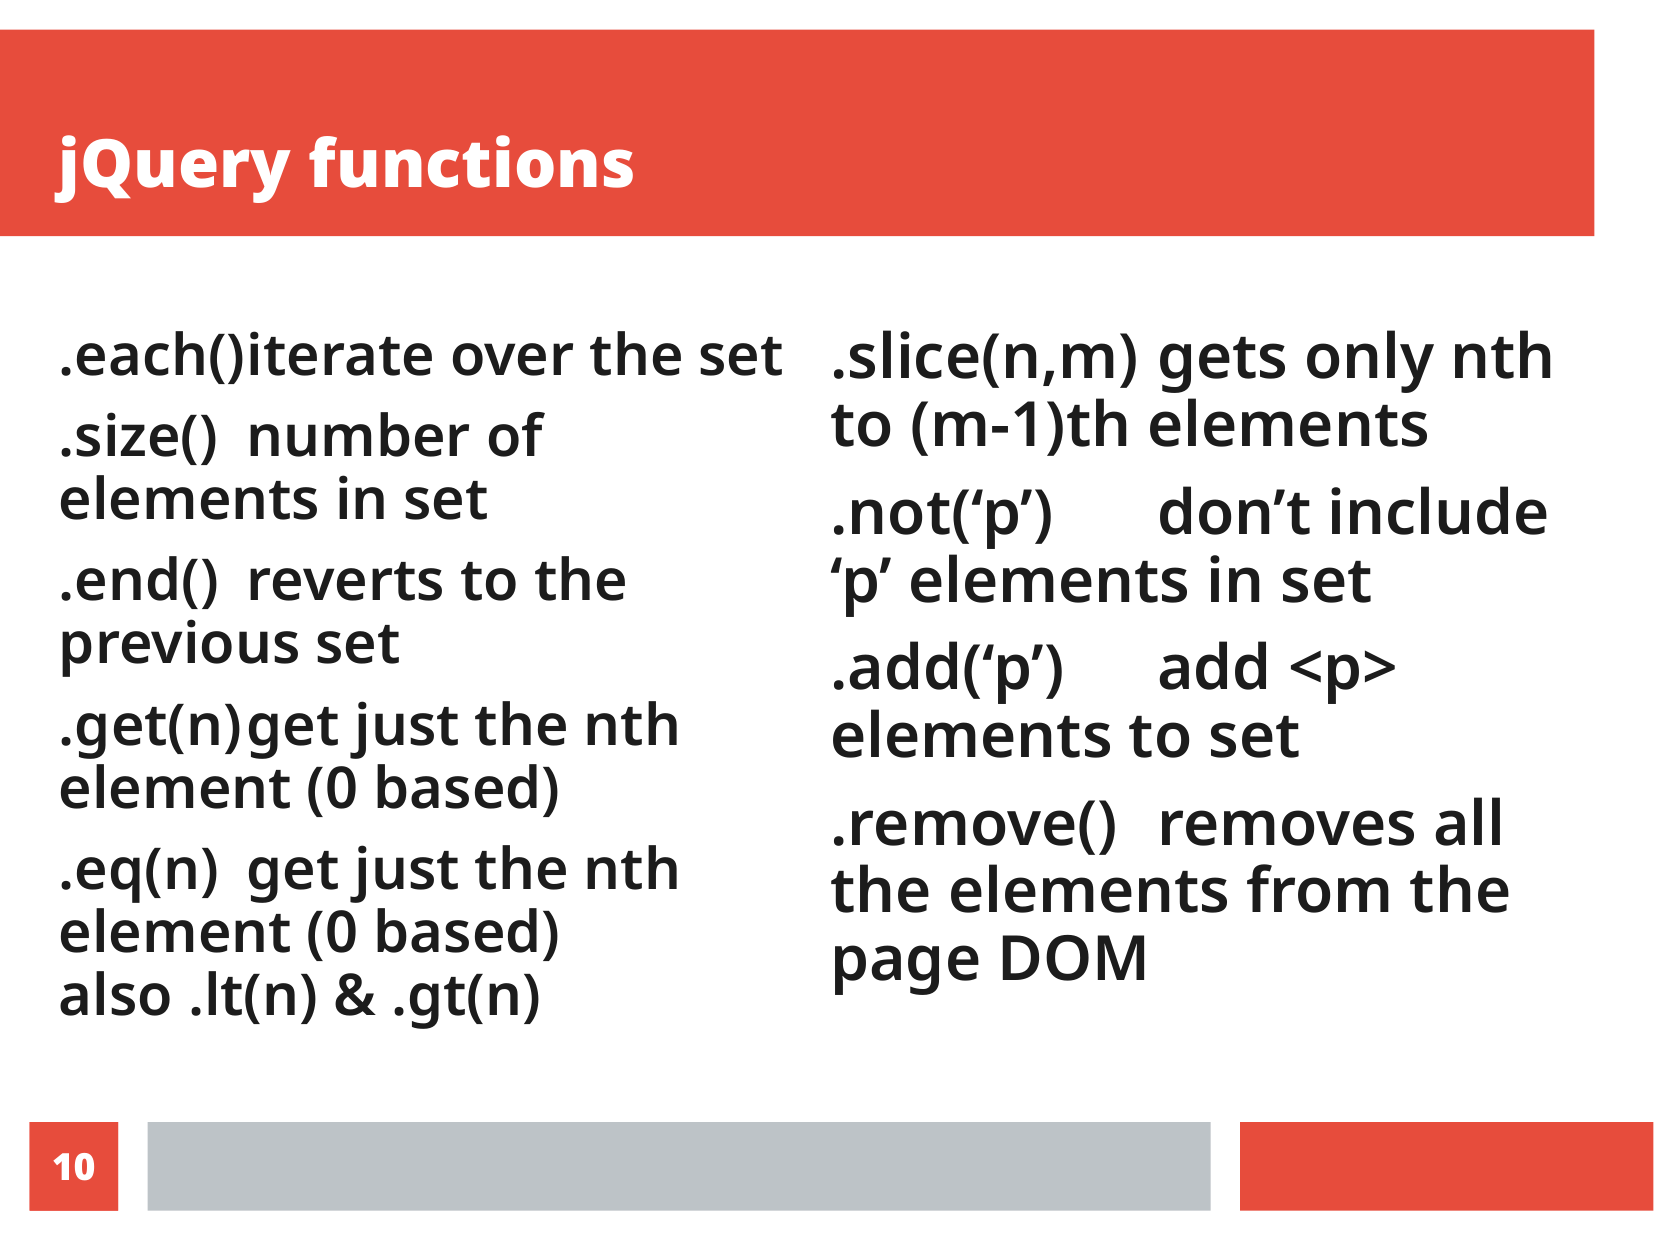

# jQuery functions
.each()	iterate over the set
.size()	number of elements in set
.end()	reverts to the previous set
.get(n)	get just the nth element (0 based)
.eq(n)	get just the nth element (0 based) also .lt(n) & .gt(n)
.slice(n,m)	gets only nth to (m-1)th elements
.not(‘p’)	don’t include ‘p’ elements in set
.add(‘p’)	add <p> elements to set
.remove() 	removes all the elements from the page DOM
10